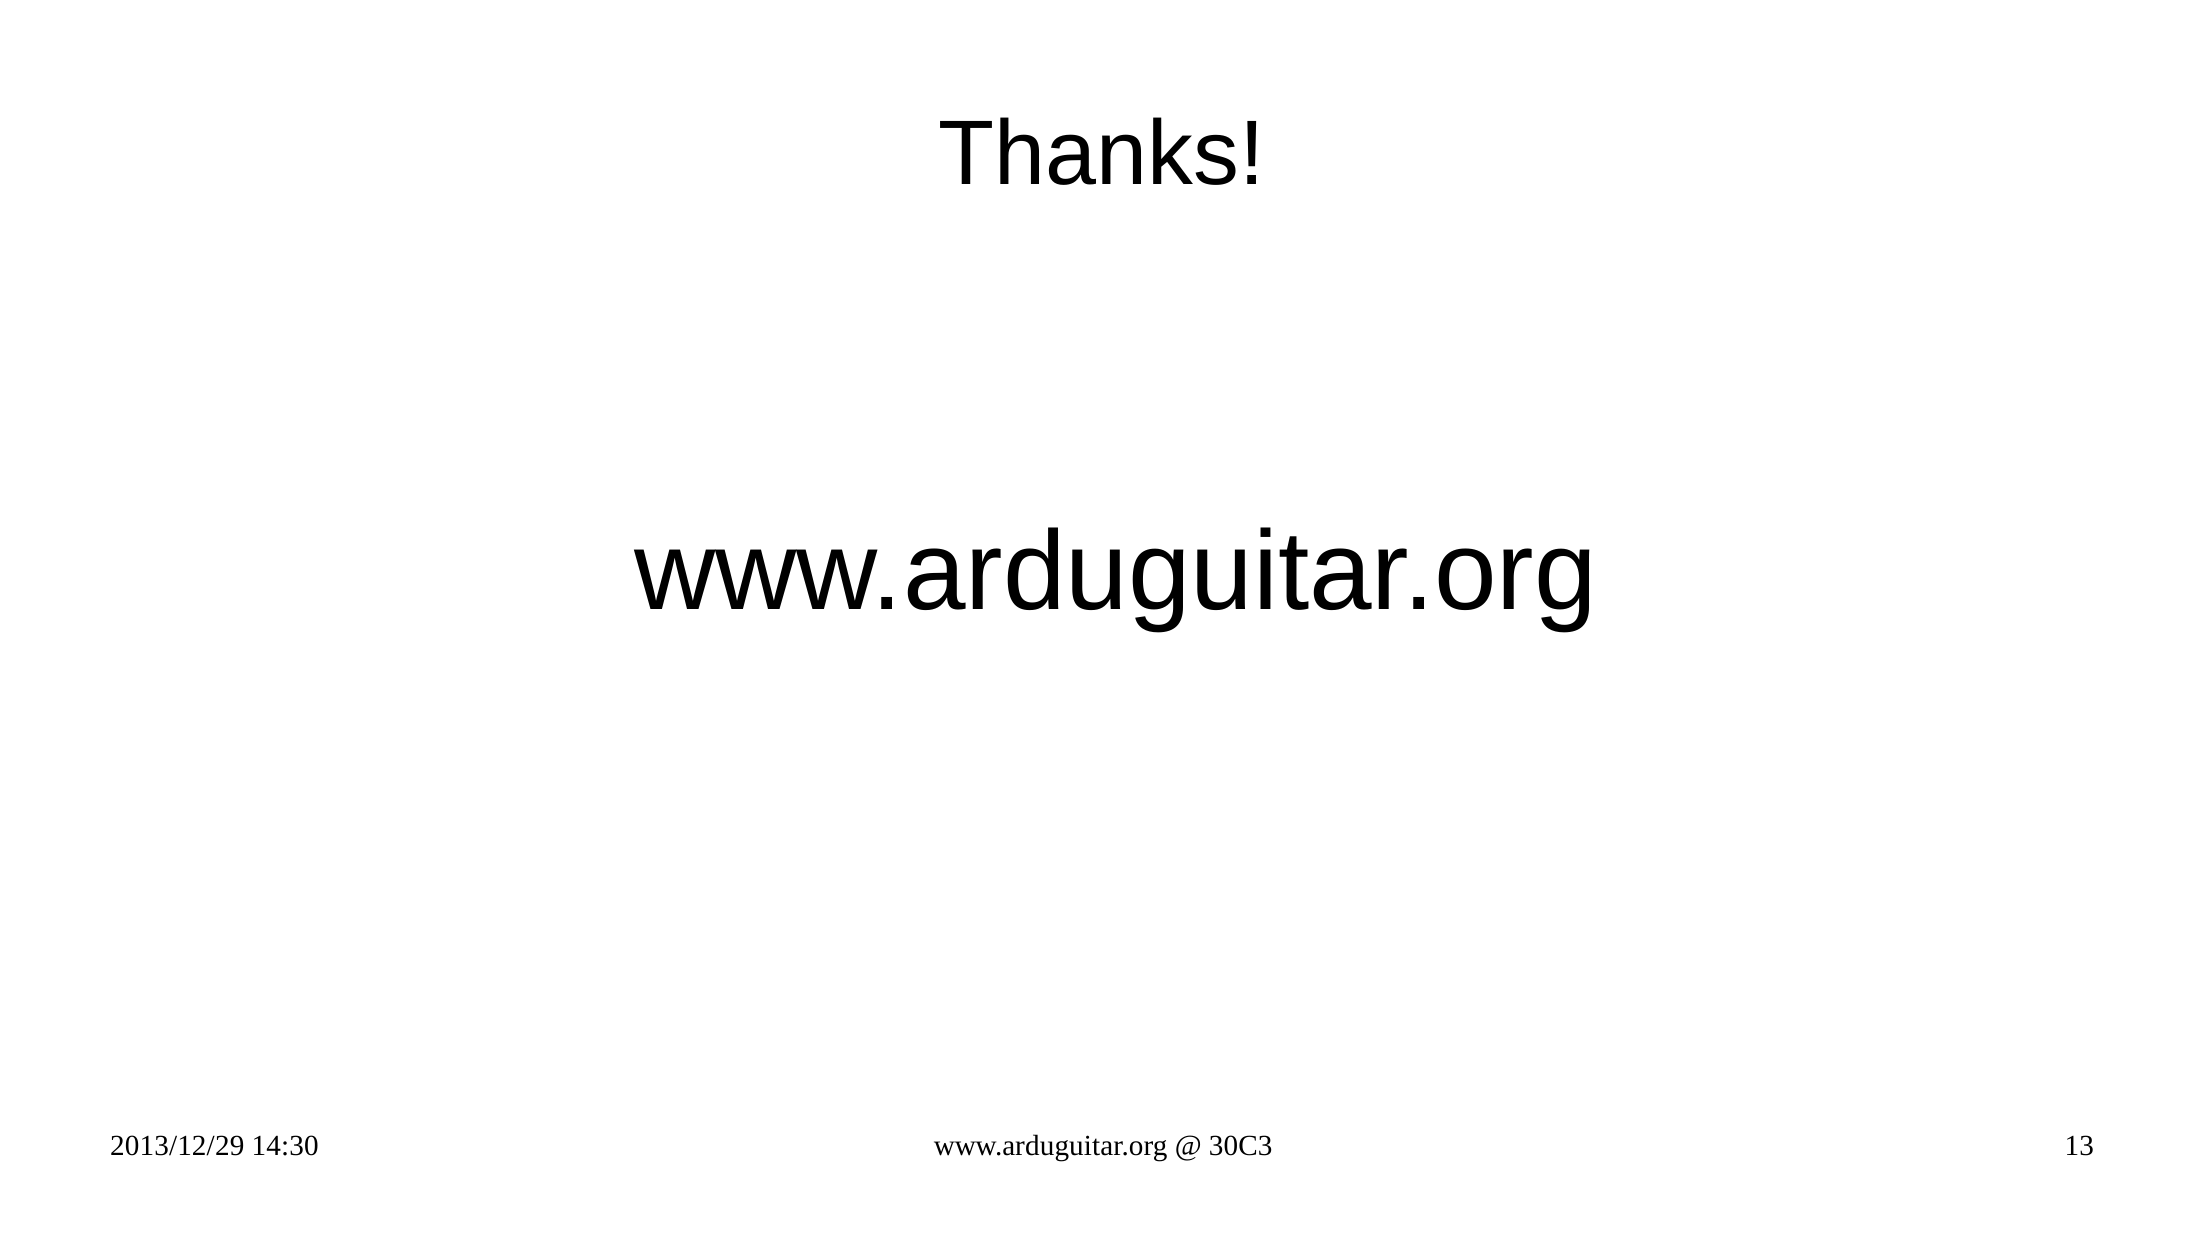

# Thanks!
www.arduguitar.org
2013/12/29 14:30
www.arduguitar.org @ 30C3
13